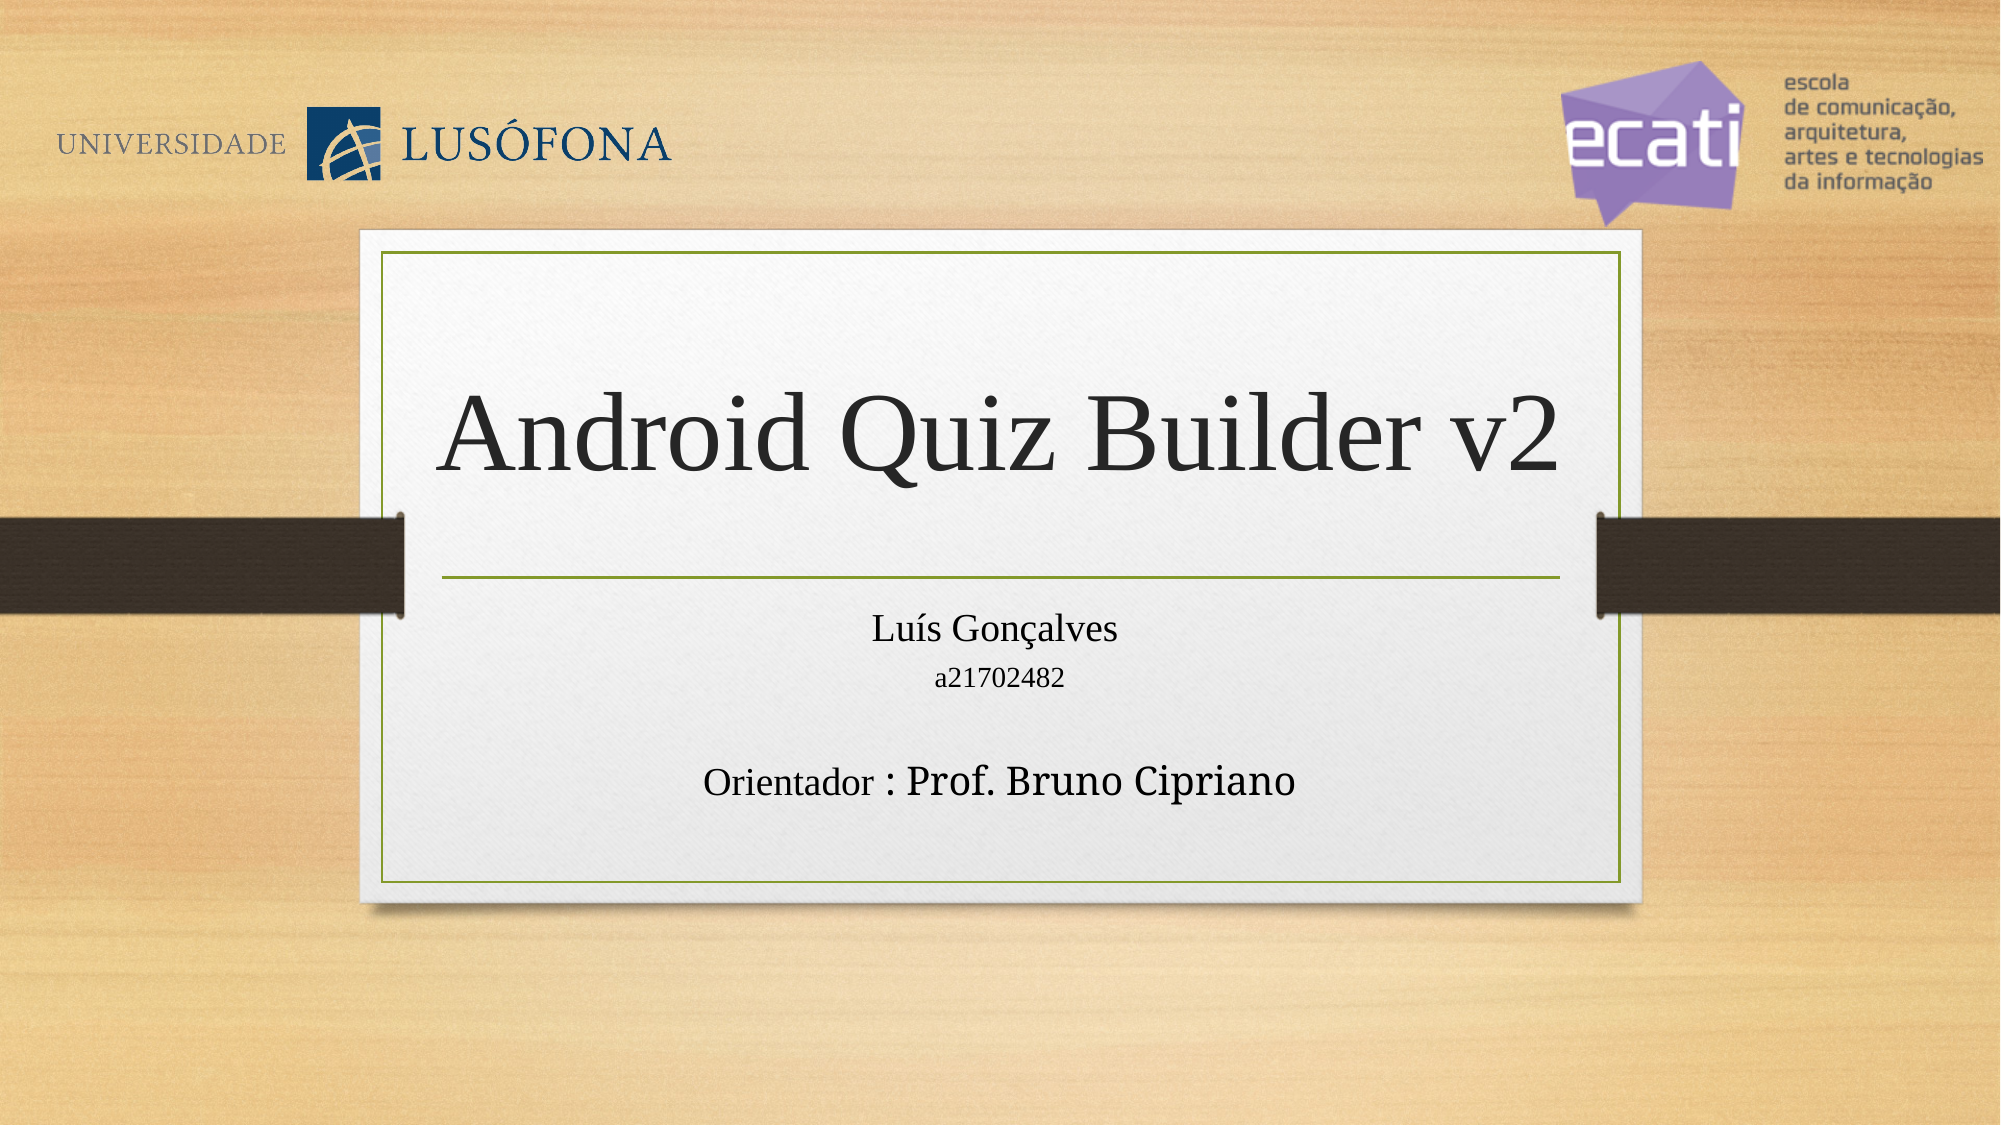

# Android Quiz Builder v2
Luís Gonçalves
a21702482
Orientador : Prof. Bruno Cipriano